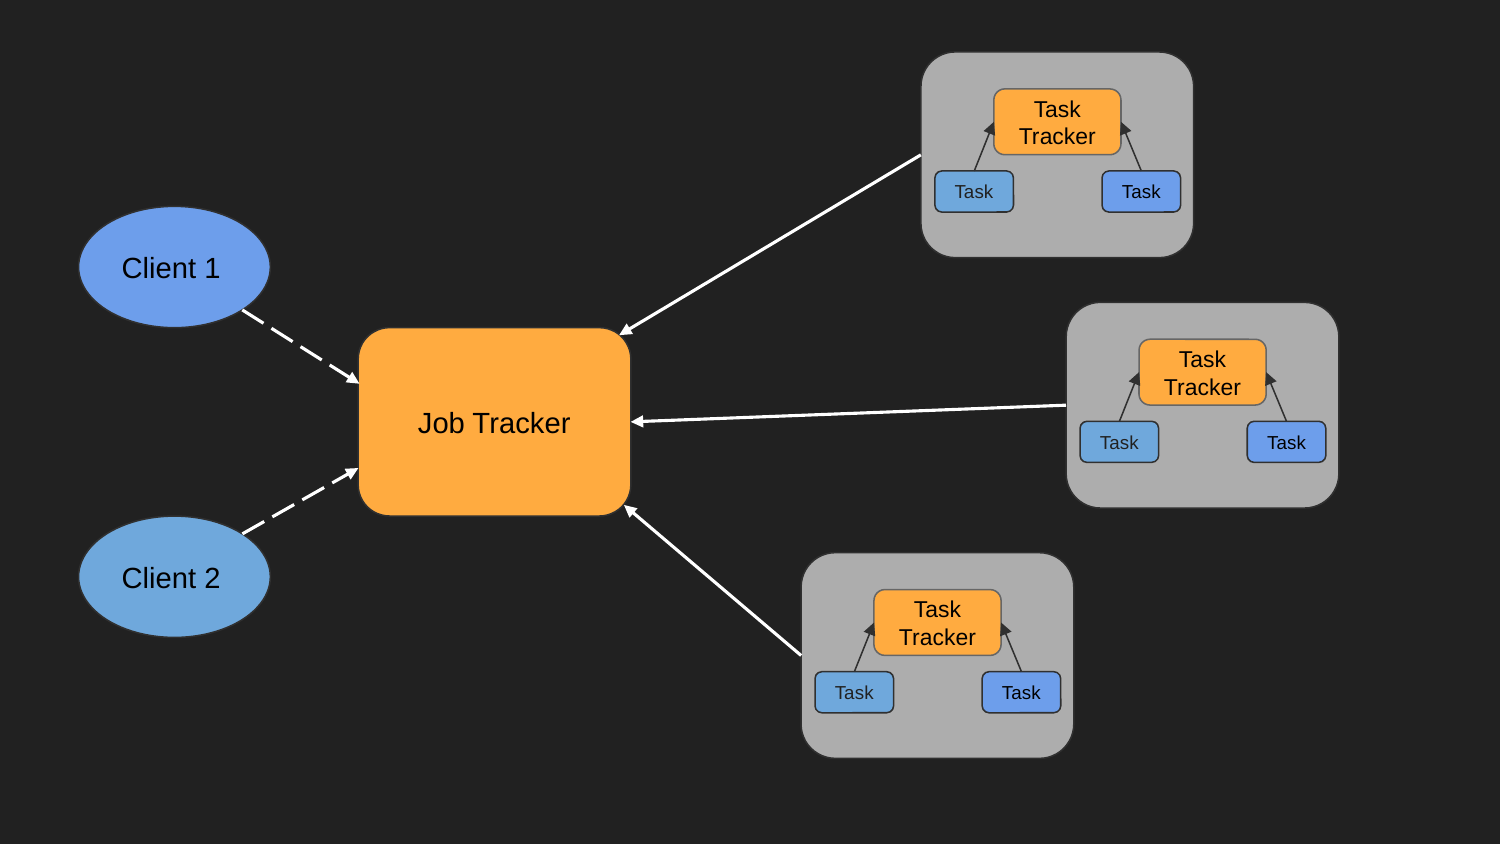

Task Tracker
Task
Task
Client 1
Job Tracker
Task Tracker
Task
Task
Client 2
Task Tracker
Task
Task